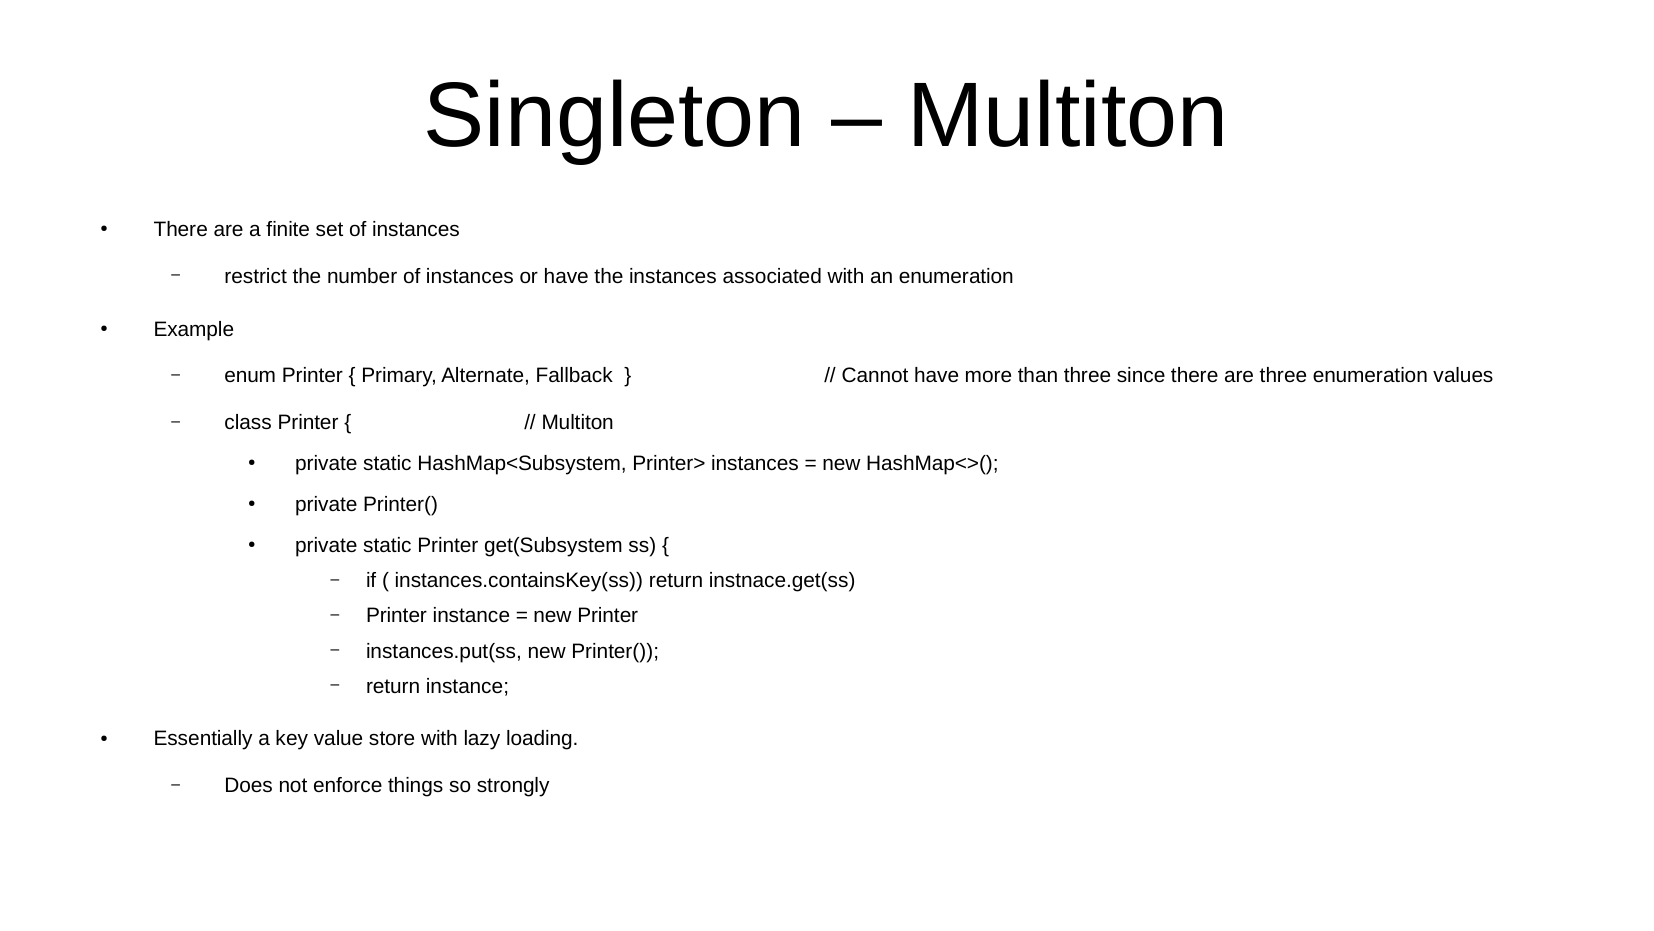

# Singleton – Multiton
There are a finite set of instances
restrict the number of instances or have the instances associated with an enumeration
Example
enum Printer { Primary, Alternate, Fallback }			// Cannot have more than three since there are three enumeration values
class Printer {			// Multiton
private static HashMap<Subsystem, Printer> instances = new HashMap<>();
private Printer()
private static Printer get(Subsystem ss) {
if ( instances.containsKey(ss)) return instnace.get(ss)
Printer instance = new Printer
instances.put(ss, new Printer());
return instance;
Essentially a key value store with lazy loading.
Does not enforce things so strongly